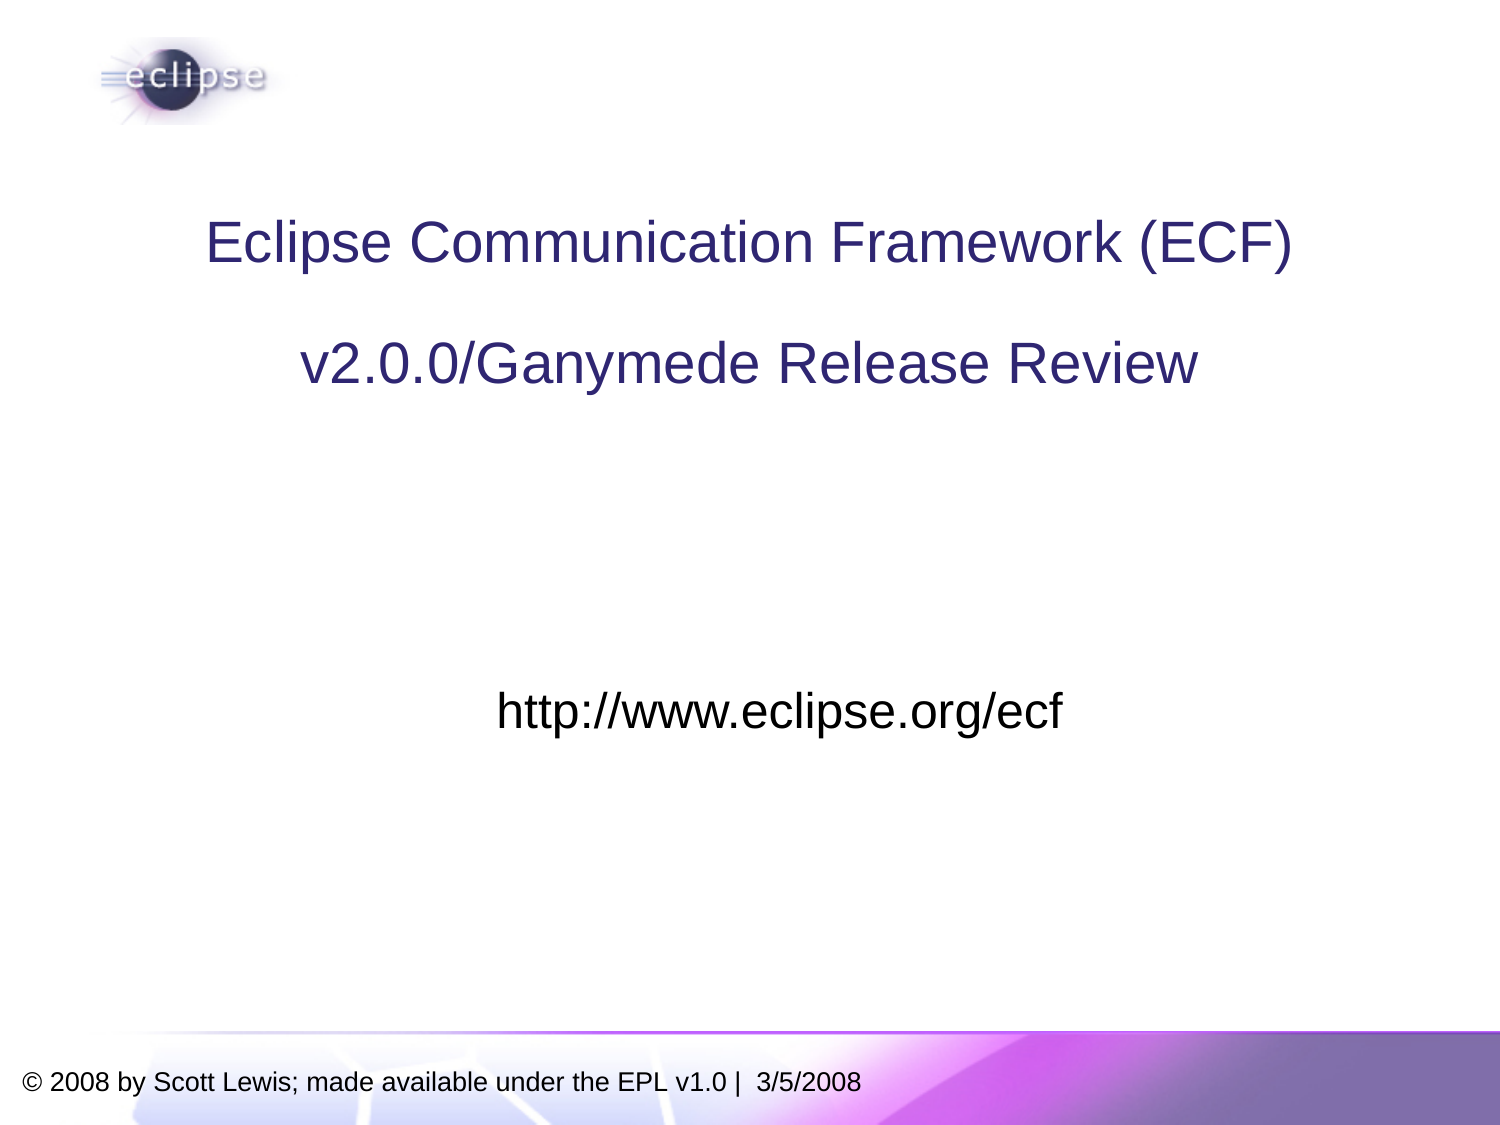

# Eclipse Communication Framework (ECF) v2.0.0/Ganymede Release Review
http://www.eclipse.org/ecf